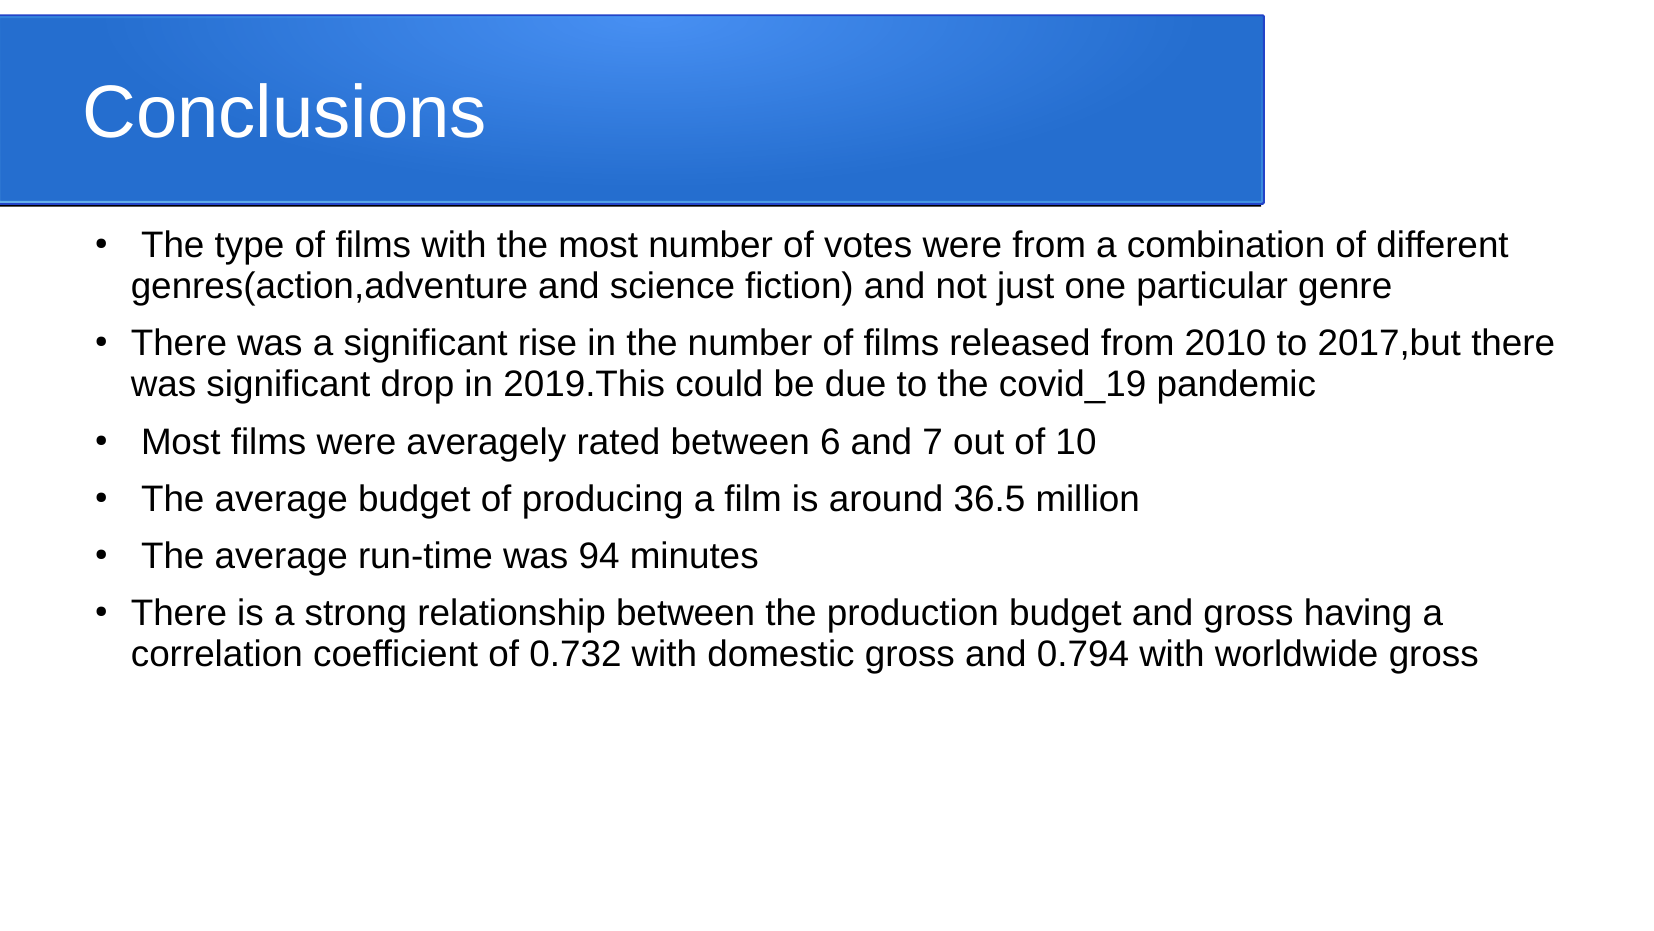

# Conclusions
 The type of films with the most number of votes were from a combination of different genres(action,adventure and science fiction) and not just one particular genre
There was a significant rise in the number of films released from 2010 to 2017,but there was significant drop in 2019.This could be due to the covid_19 pandemic
 Most films were averagely rated between 6 and 7 out of 10
 The average budget of producing a film is around 36.5 million
 The average run-time was 94 minutes
There is a strong relationship between the production budget and gross having a correlation coefficient of 0.732 with domestic gross and 0.794 with worldwide gross